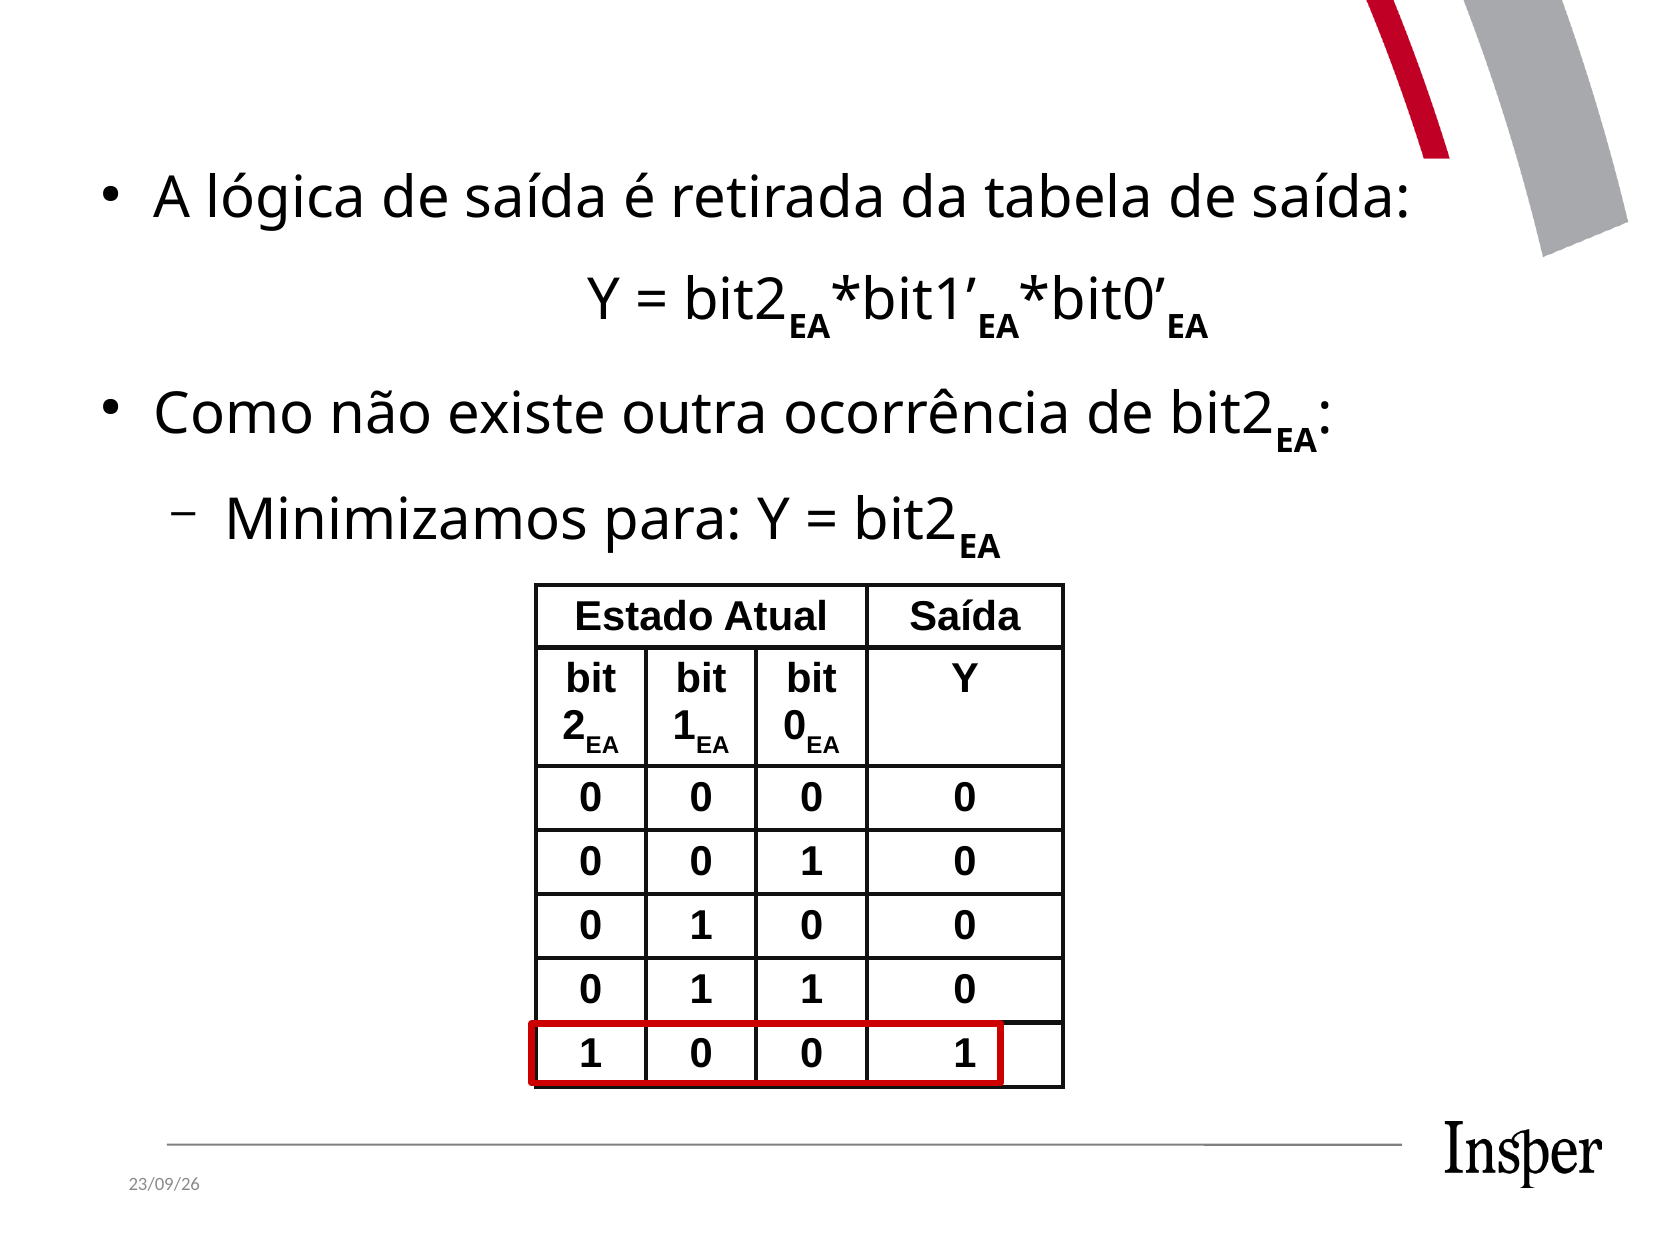

# A lógica de saída é retirada da tabela de saída:
Y = bit2EA*bit1’EA*bit0’EA
Como não existe outra ocorrência de bit2EA:
Minimizamos para: Y = bit2EA
| Estado Atual | | | Saída |
| --- | --- | --- | --- |
| bit 2EA | bit 1EA | bit 0EA | Y |
| 0 | 0 | 0 | 0 |
| 0 | 0 | 1 | 0 |
| 0 | 1 | 0 | 0 |
| 0 | 1 | 1 | 0 |
| 1 | 0 | 0 | 1 |